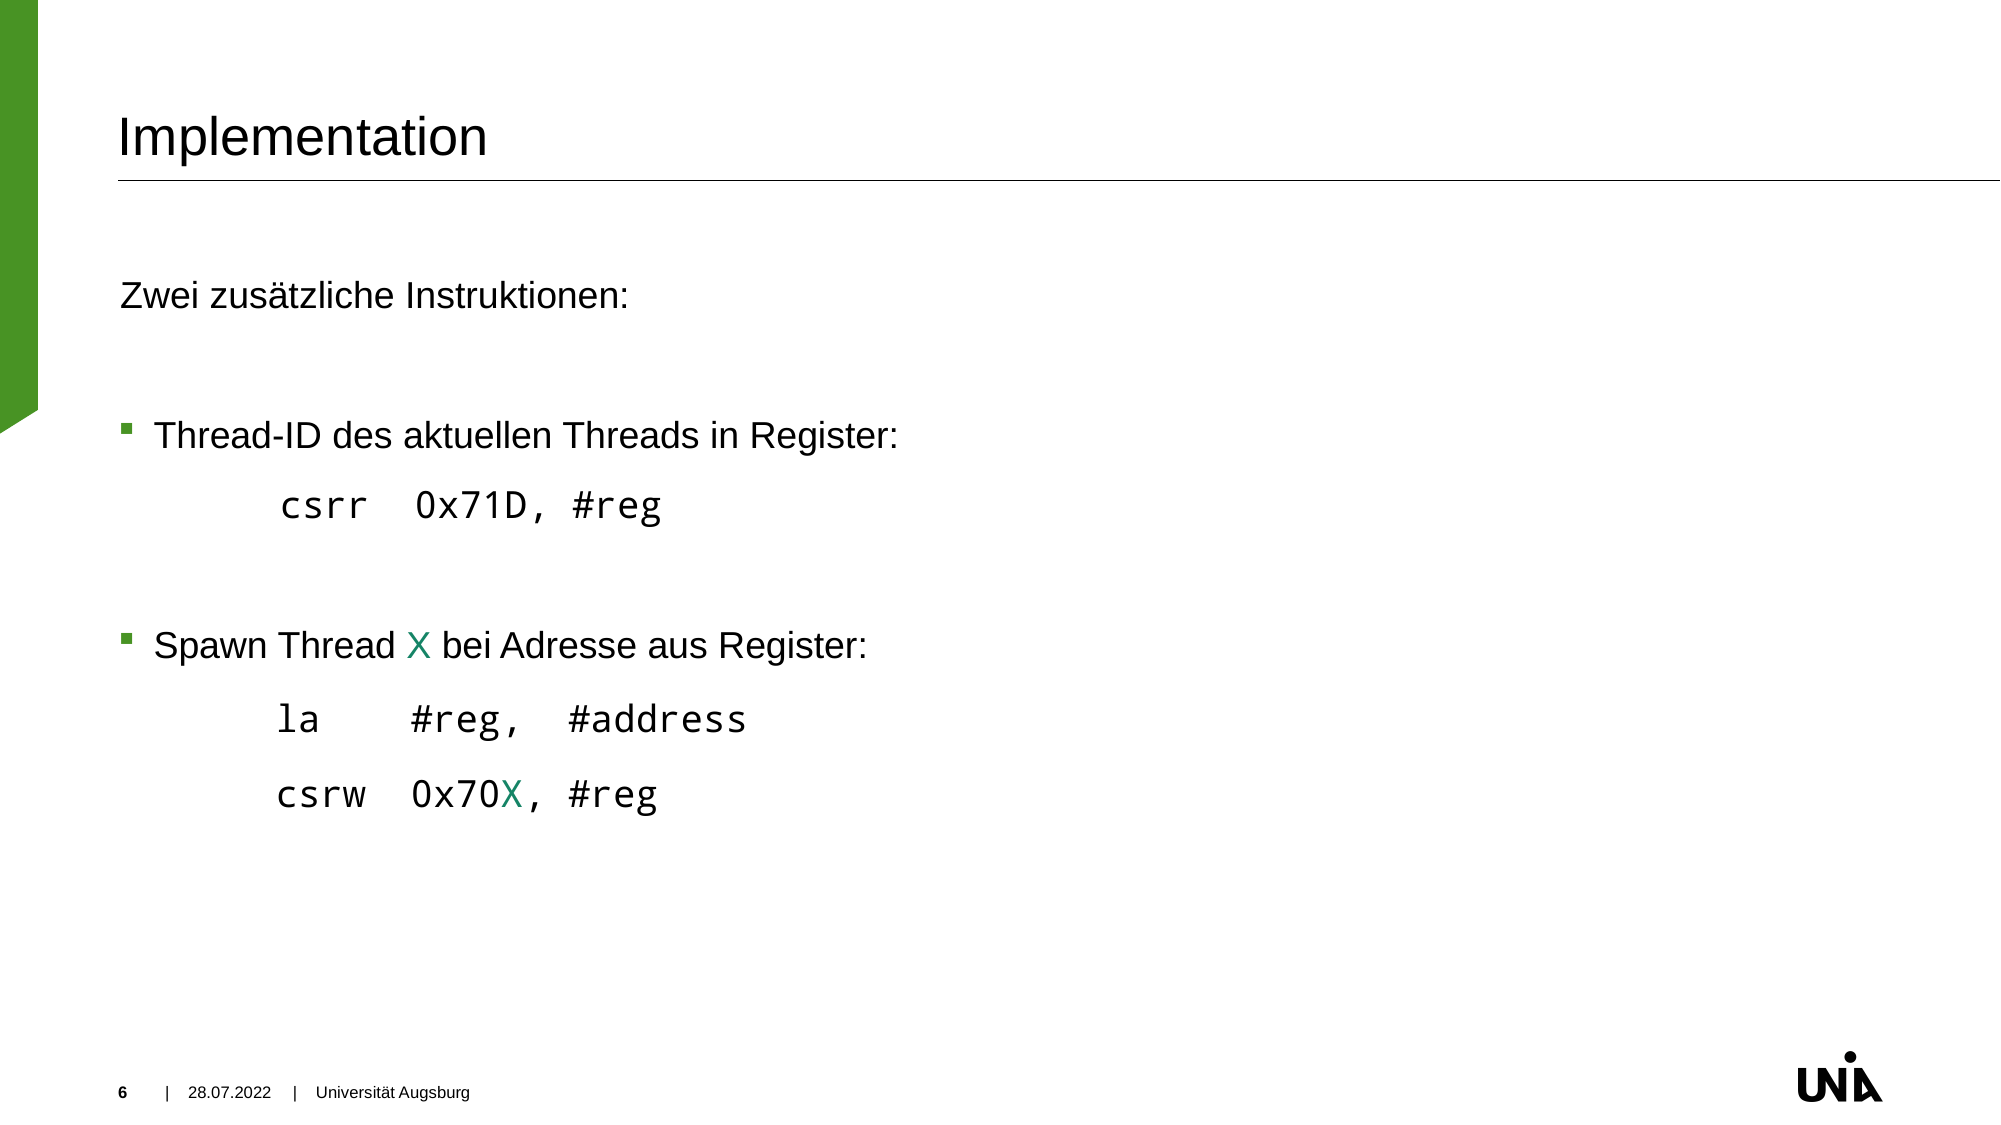

# Implementation
Zwei zusätzliche Instruktionen:
Thread-ID des aktuellen Threads in Register:
 csrr 0x71D, #reg
Spawn Thread X bei Adresse aus Register:
 la #reg, #address
 csrw 0x70X, #reg
| 28.07.2022
| Universität Augsburg